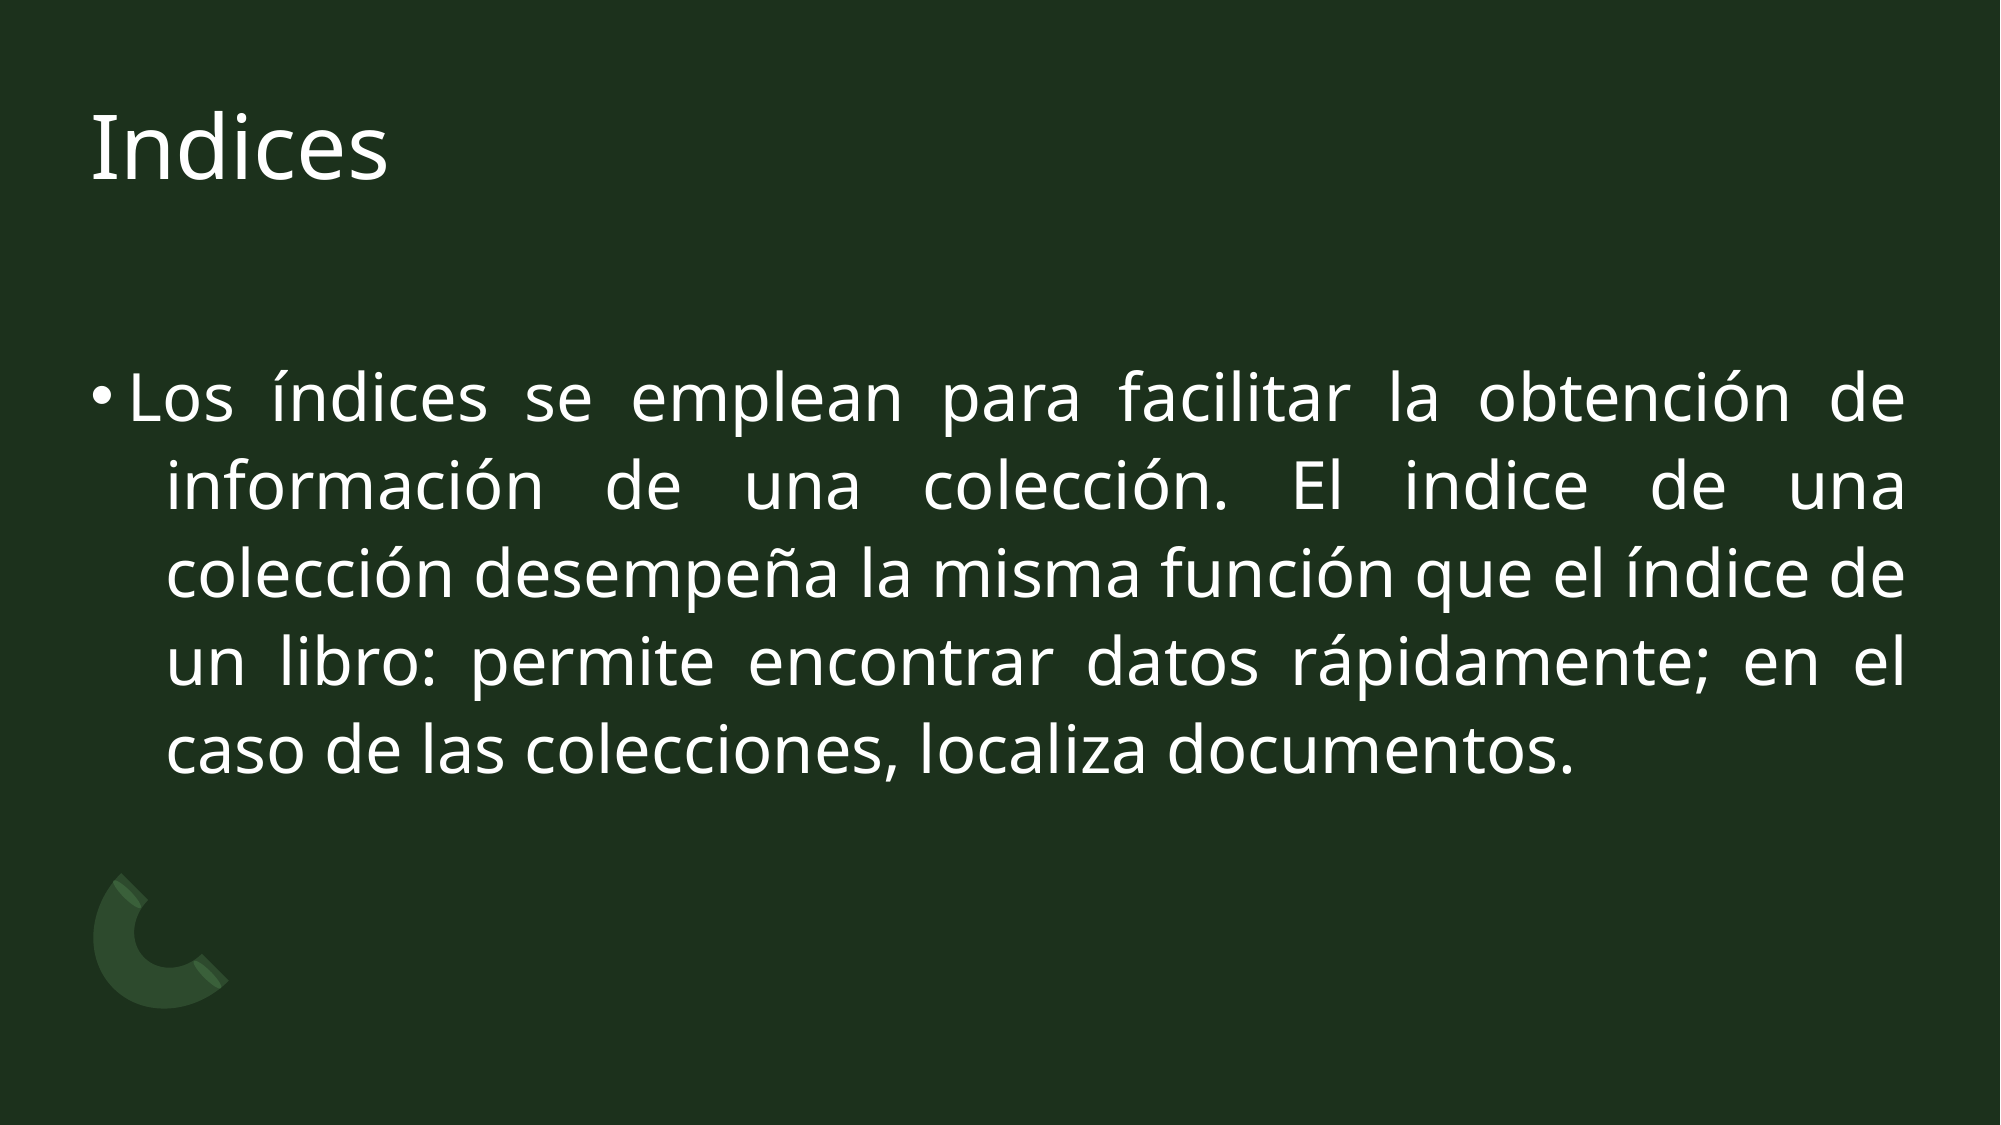

# Indices
Los índices se emplean para facilitar la obtención de información de una colección. El indice de una colección desempeña la misma función que el índice de un libro: permite encontrar datos rápidamente; en el caso de las colecciones, localiza documentos.